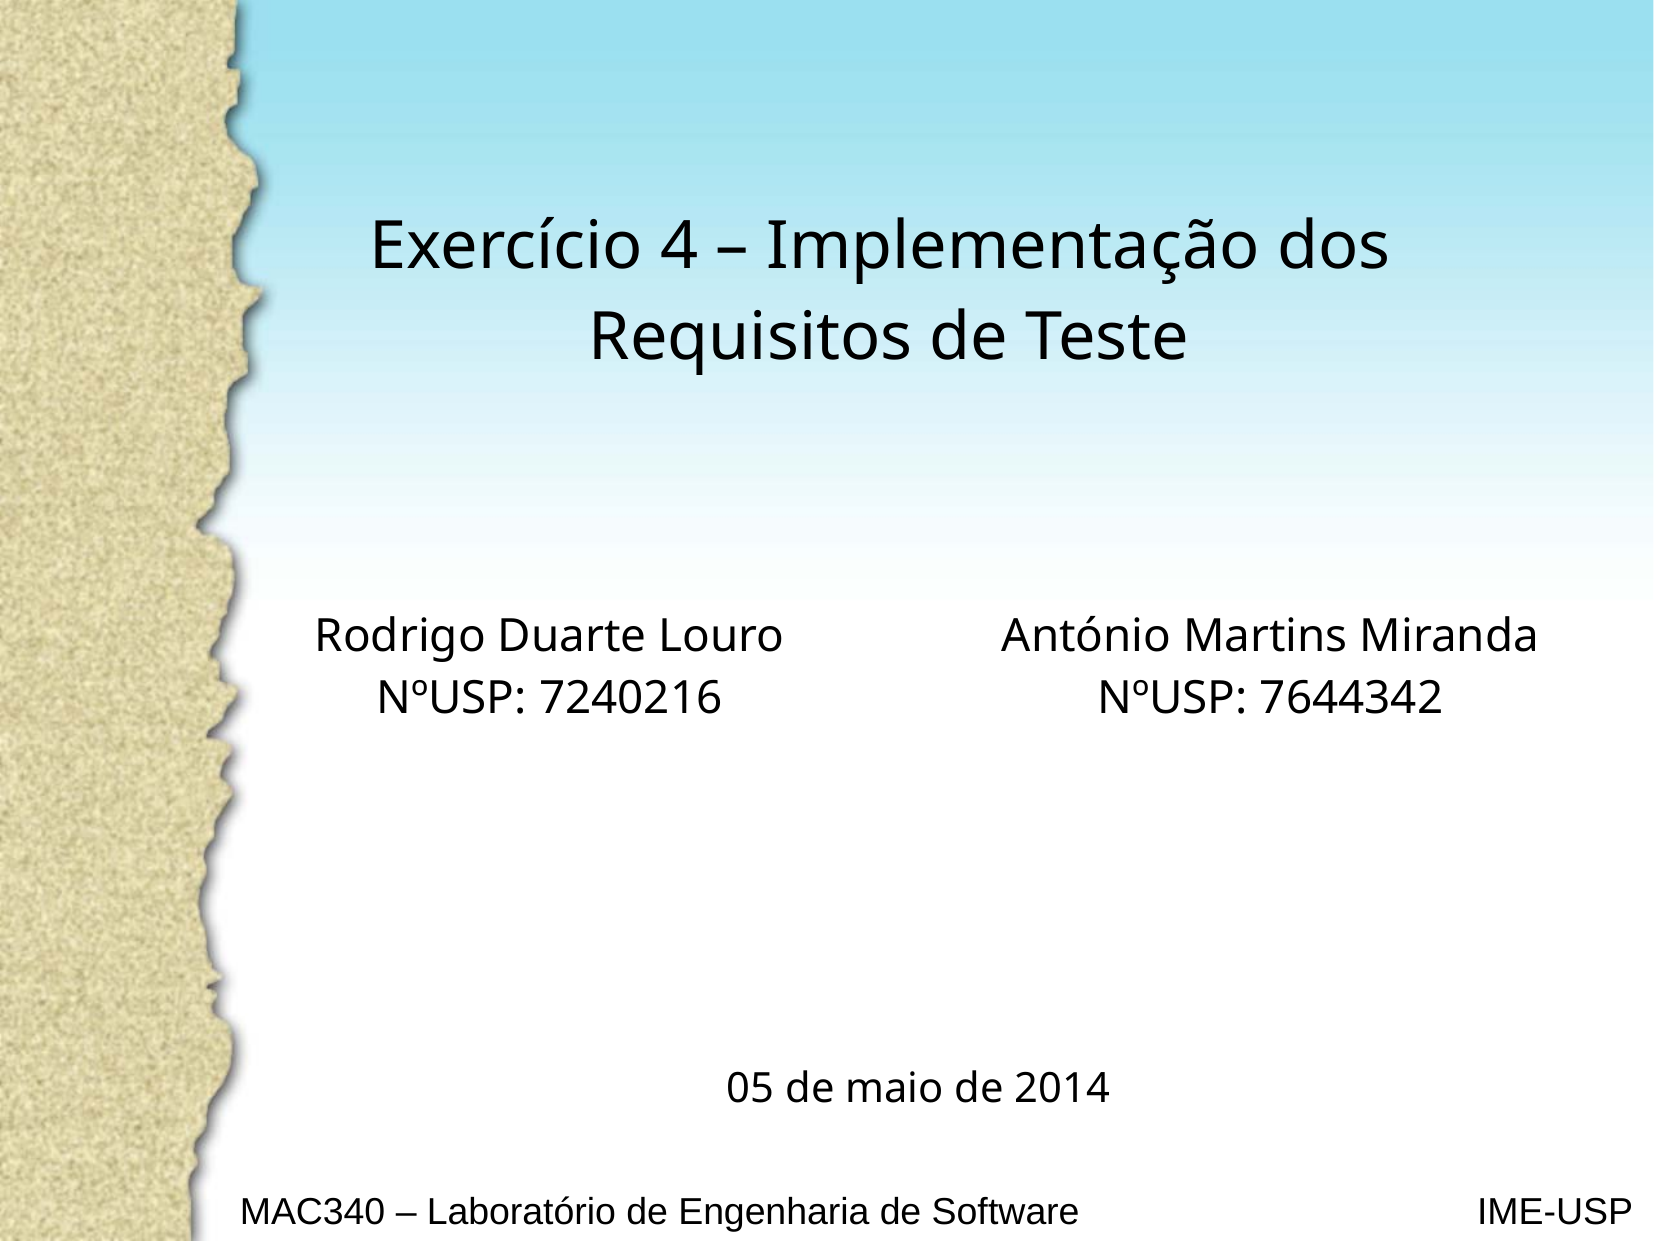

Exercício 4 – Implementação dos
Requisitos de Teste
Rodrigo Duarte Louro
NºUSP: 7240216
António Martins Miranda
NºUSP: 7644342
05 de maio de 2014
			MAC340 – Laboratório de Engenharia de Software IME-USP